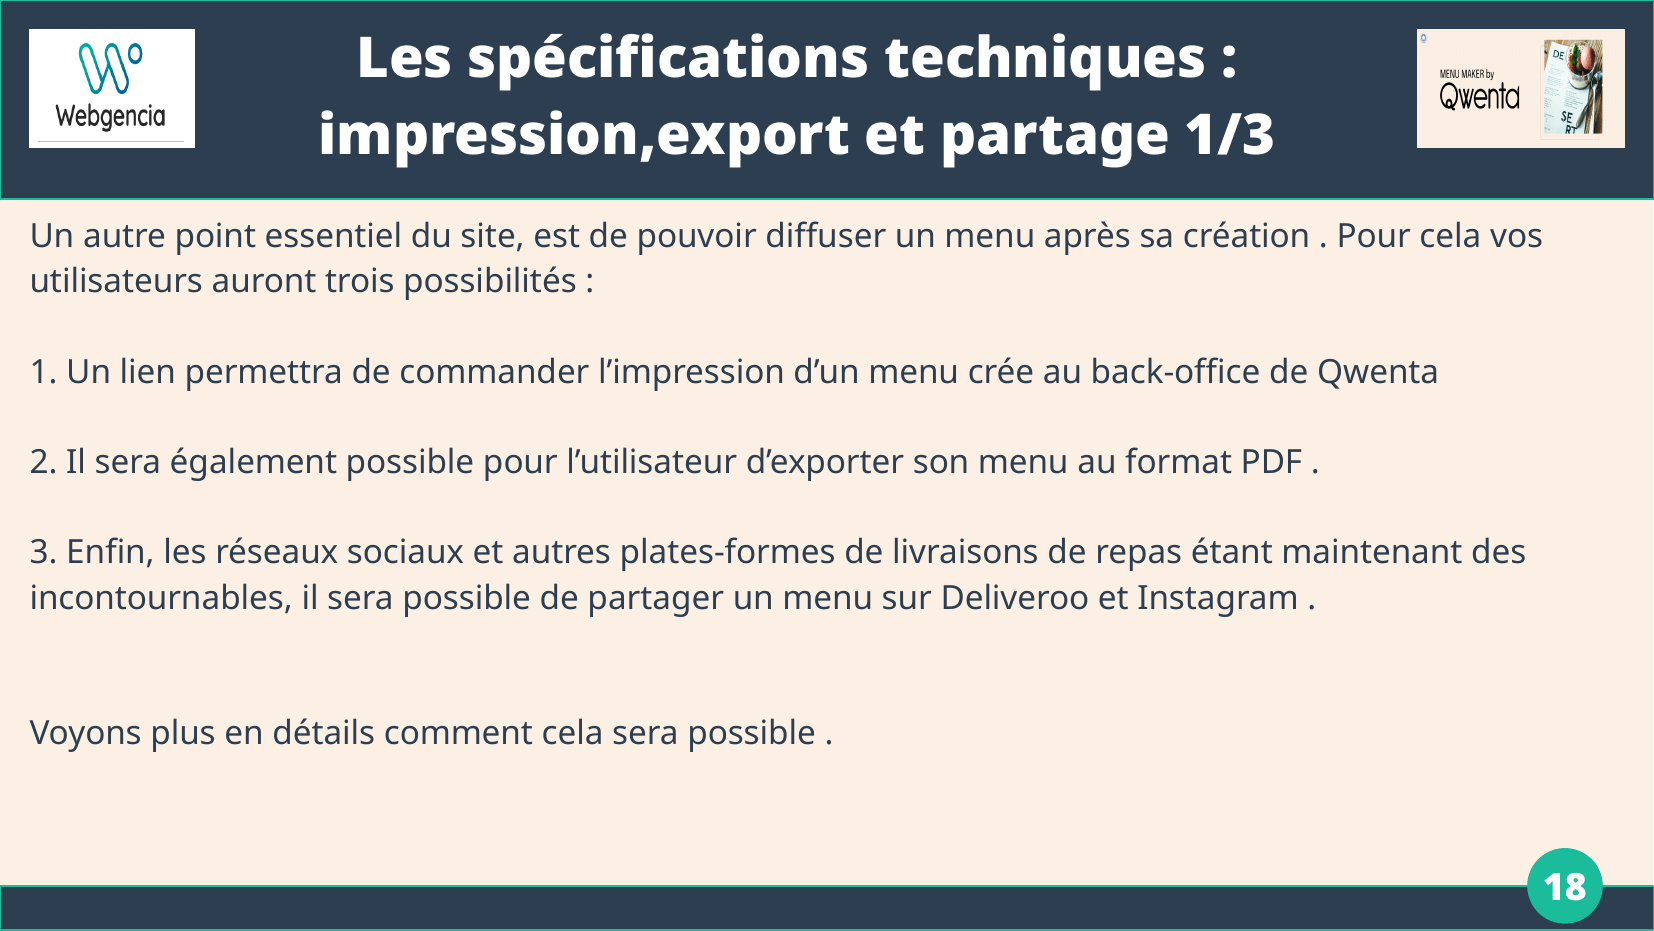

# Les spécifications techniques : impression,export et partage 1/3
Un autre point essentiel du site, est de pouvoir diffuser un menu après sa création . Pour cela vos utilisateurs auront trois possibilités :
1. Un lien permettra de commander l’impression d’un menu crée au back-office de Qwenta
2. Il sera également possible pour l’utilisateur d’exporter son menu au format PDF .
3. Enfin, les réseaux sociaux et autres plates-formes de livraisons de repas étant maintenant des incontournables, il sera possible de partager un menu sur Deliveroo et Instagram .
Voyons plus en détails comment cela sera possible .
18